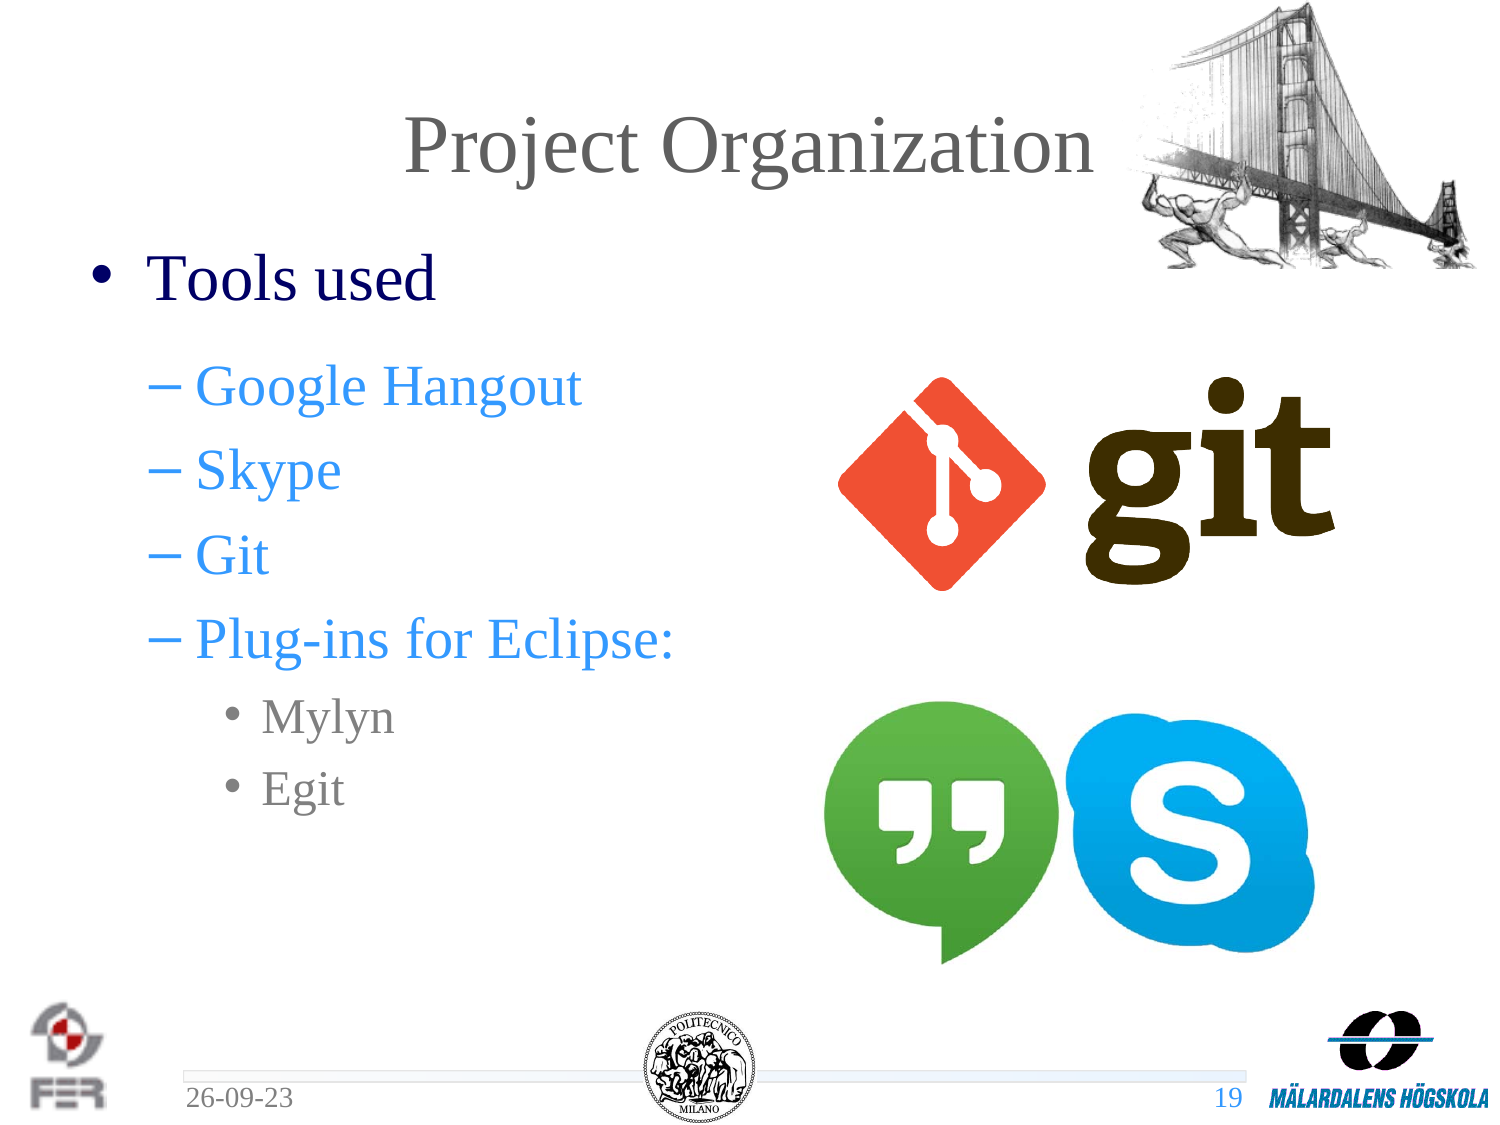

# Project Organization
Tools used
Google Hangout
Skype
Git
Plug-ins for Eclipse:
Mylyn
Egit
26-08-21